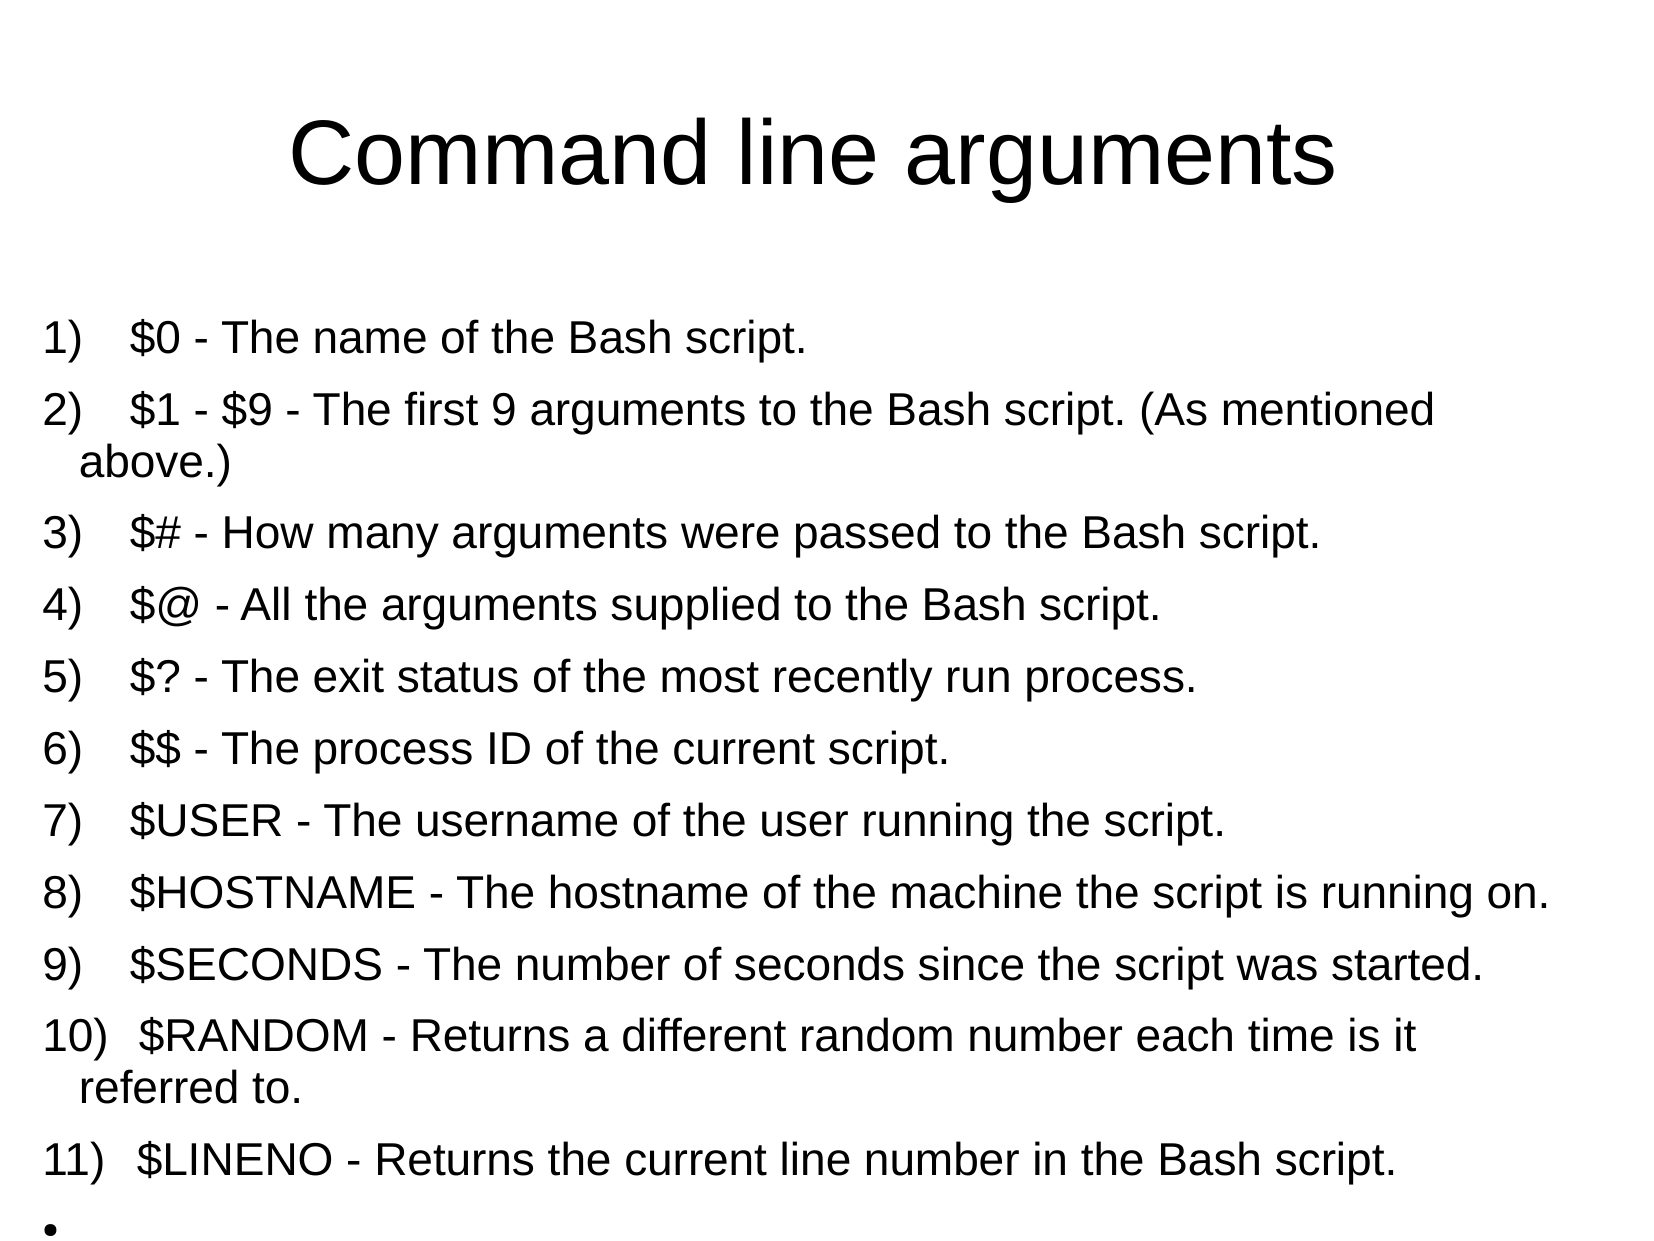

# Command line arguments
 $0 - The name of the Bash script.
 $1 - $9 - The first 9 arguments to the Bash script. (As mentioned above.)
 $# - How many arguments were passed to the Bash script.
 $@ - All the arguments supplied to the Bash script.
 $? - The exit status of the most recently run process.
 $$ - The process ID of the current script.
 $USER - The username of the user running the script.
 $HOSTNAME - The hostname of the machine the script is running on.
 $SECONDS - The number of seconds since the script was started.
 $RANDOM - Returns a different random number each time is it referred to.
 $LINENO - Returns the current line number in the Bash script.